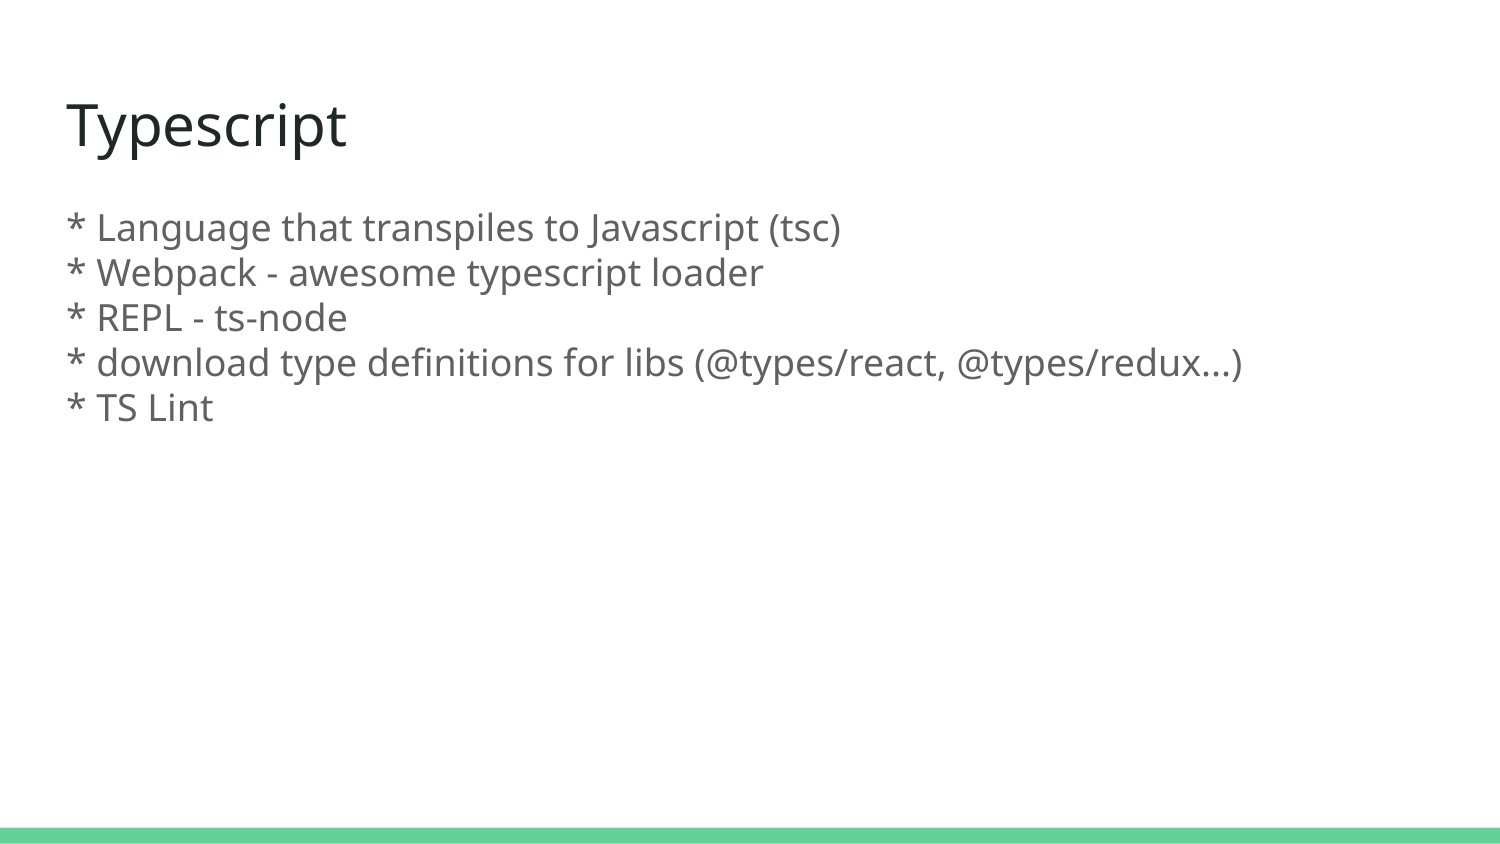

# Typescript
* Language that transpiles to Javascript (tsc)
* Webpack - awesome typescript loader
* REPL - ts-node
* download type definitions for libs (@types/react, @types/redux...)
* TS Lint